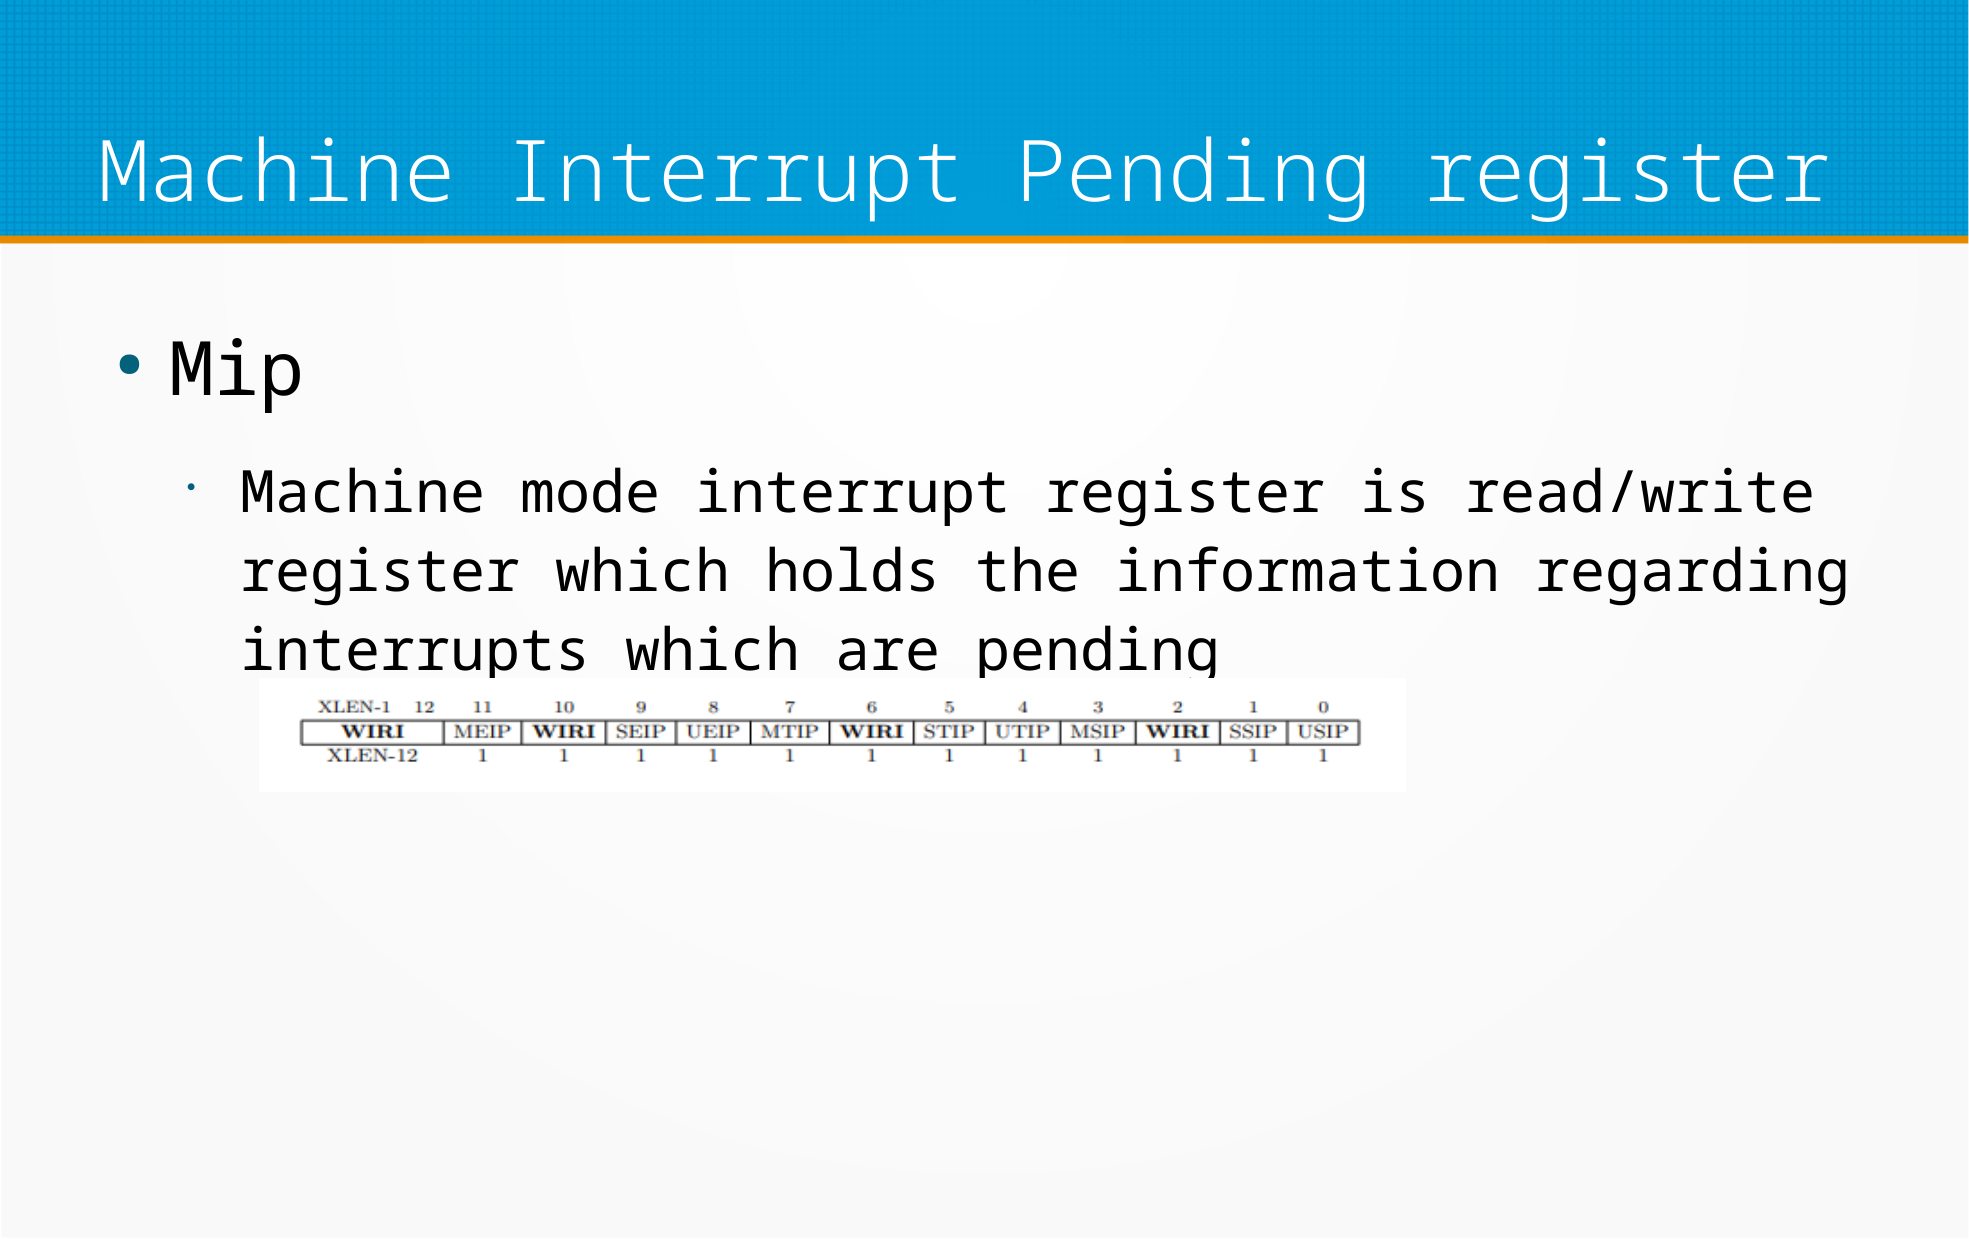

Machine Interrupt Pending register
# Mip
Machine mode interrupt register is read/write register which holds the information regarding interrupts which are pending